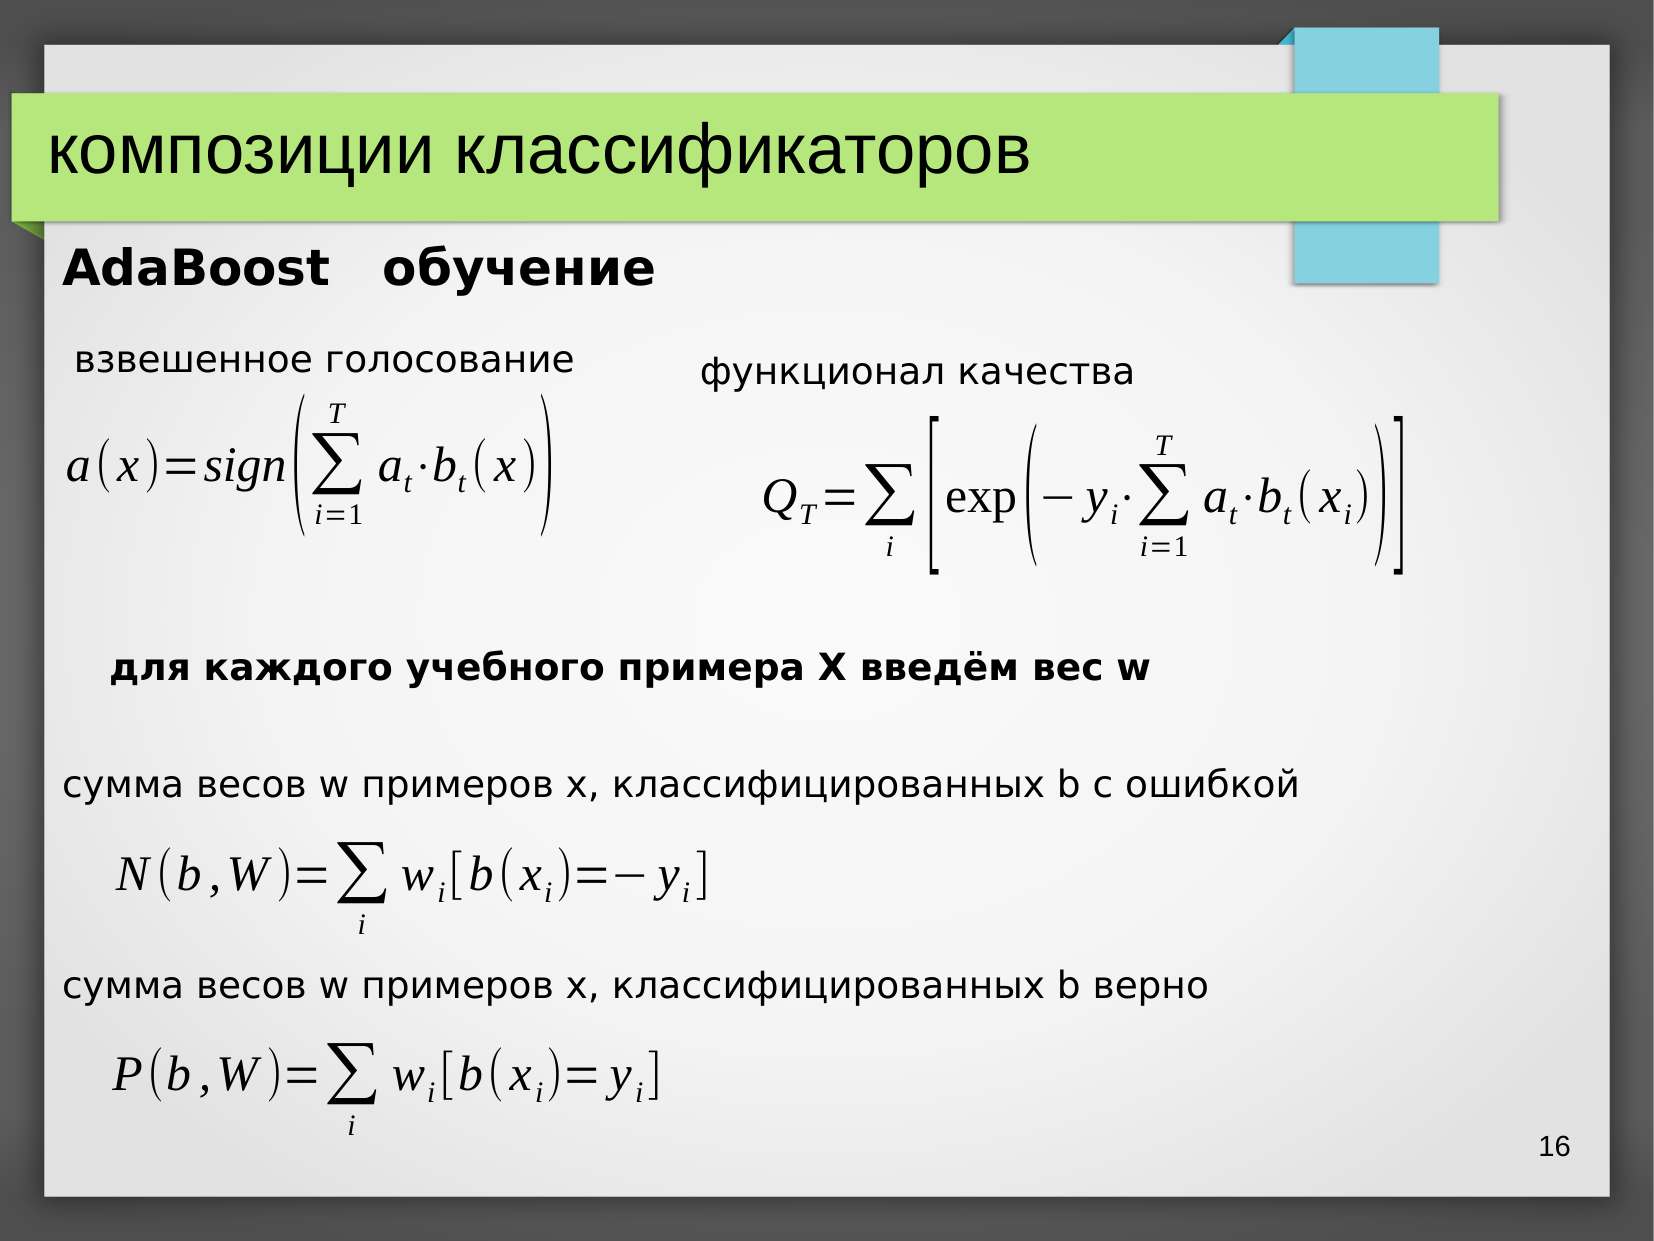

# композиции классификаторов
AdaBoost обучение
взвешенное голосование
функционал качества
для каждого учебного примера X введём вес w
сумма весов w примеров x, классифицированных b с ошибкой
сумма весов w примеров x, классифицированных b верно
16